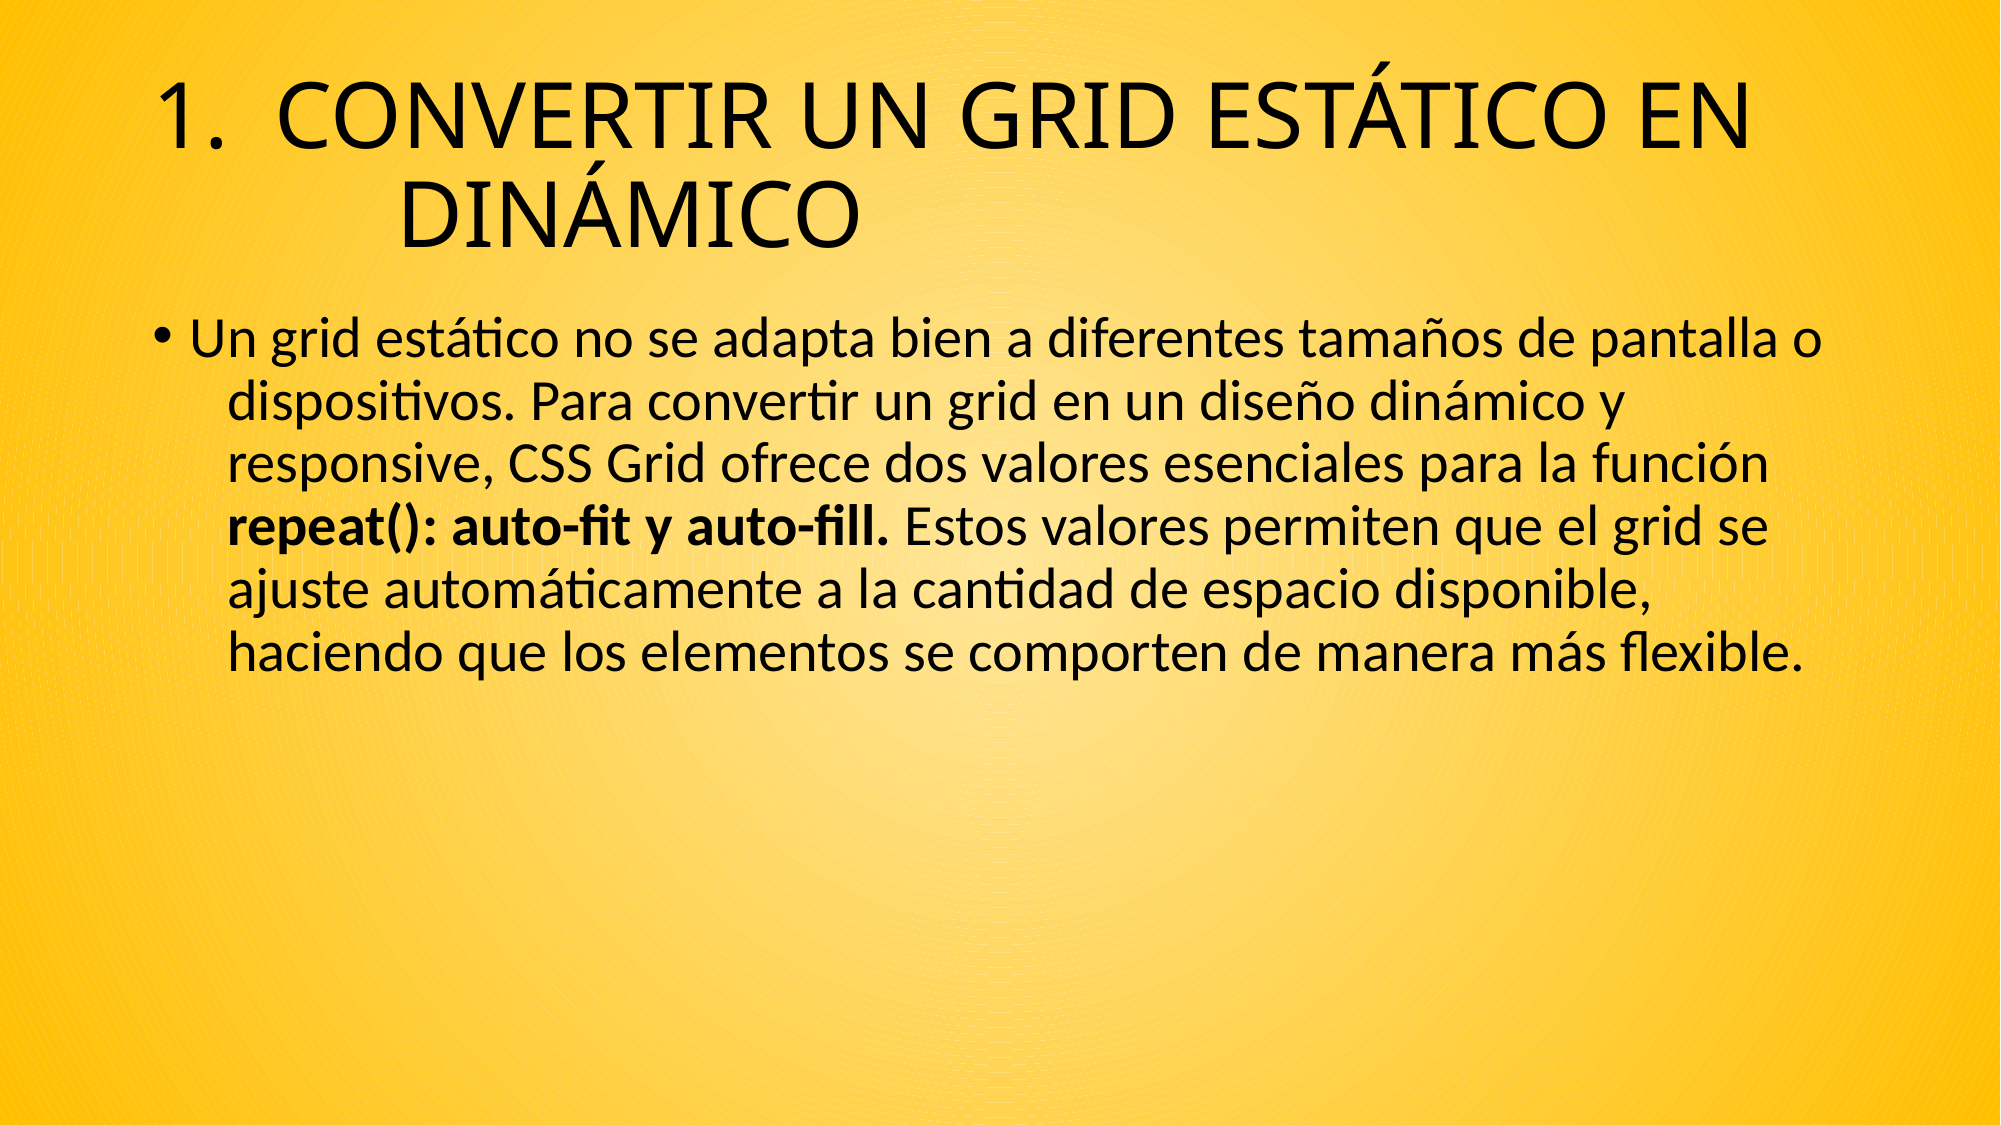

# CONVERTIR UN GRID ESTÁTICO EN DINÁMICO
Un grid estático no se adapta bien a diferentes tamaños de pantalla o dispositivos. Para convertir un grid en un diseño dinámico y responsive, CSS Grid ofrece dos valores esenciales para la función repeat(): auto-fit y auto-fill. Estos valores permiten que el grid se ajuste automáticamente a la cantidad de espacio disponible, haciendo que los elementos se comporten de manera más flexible.